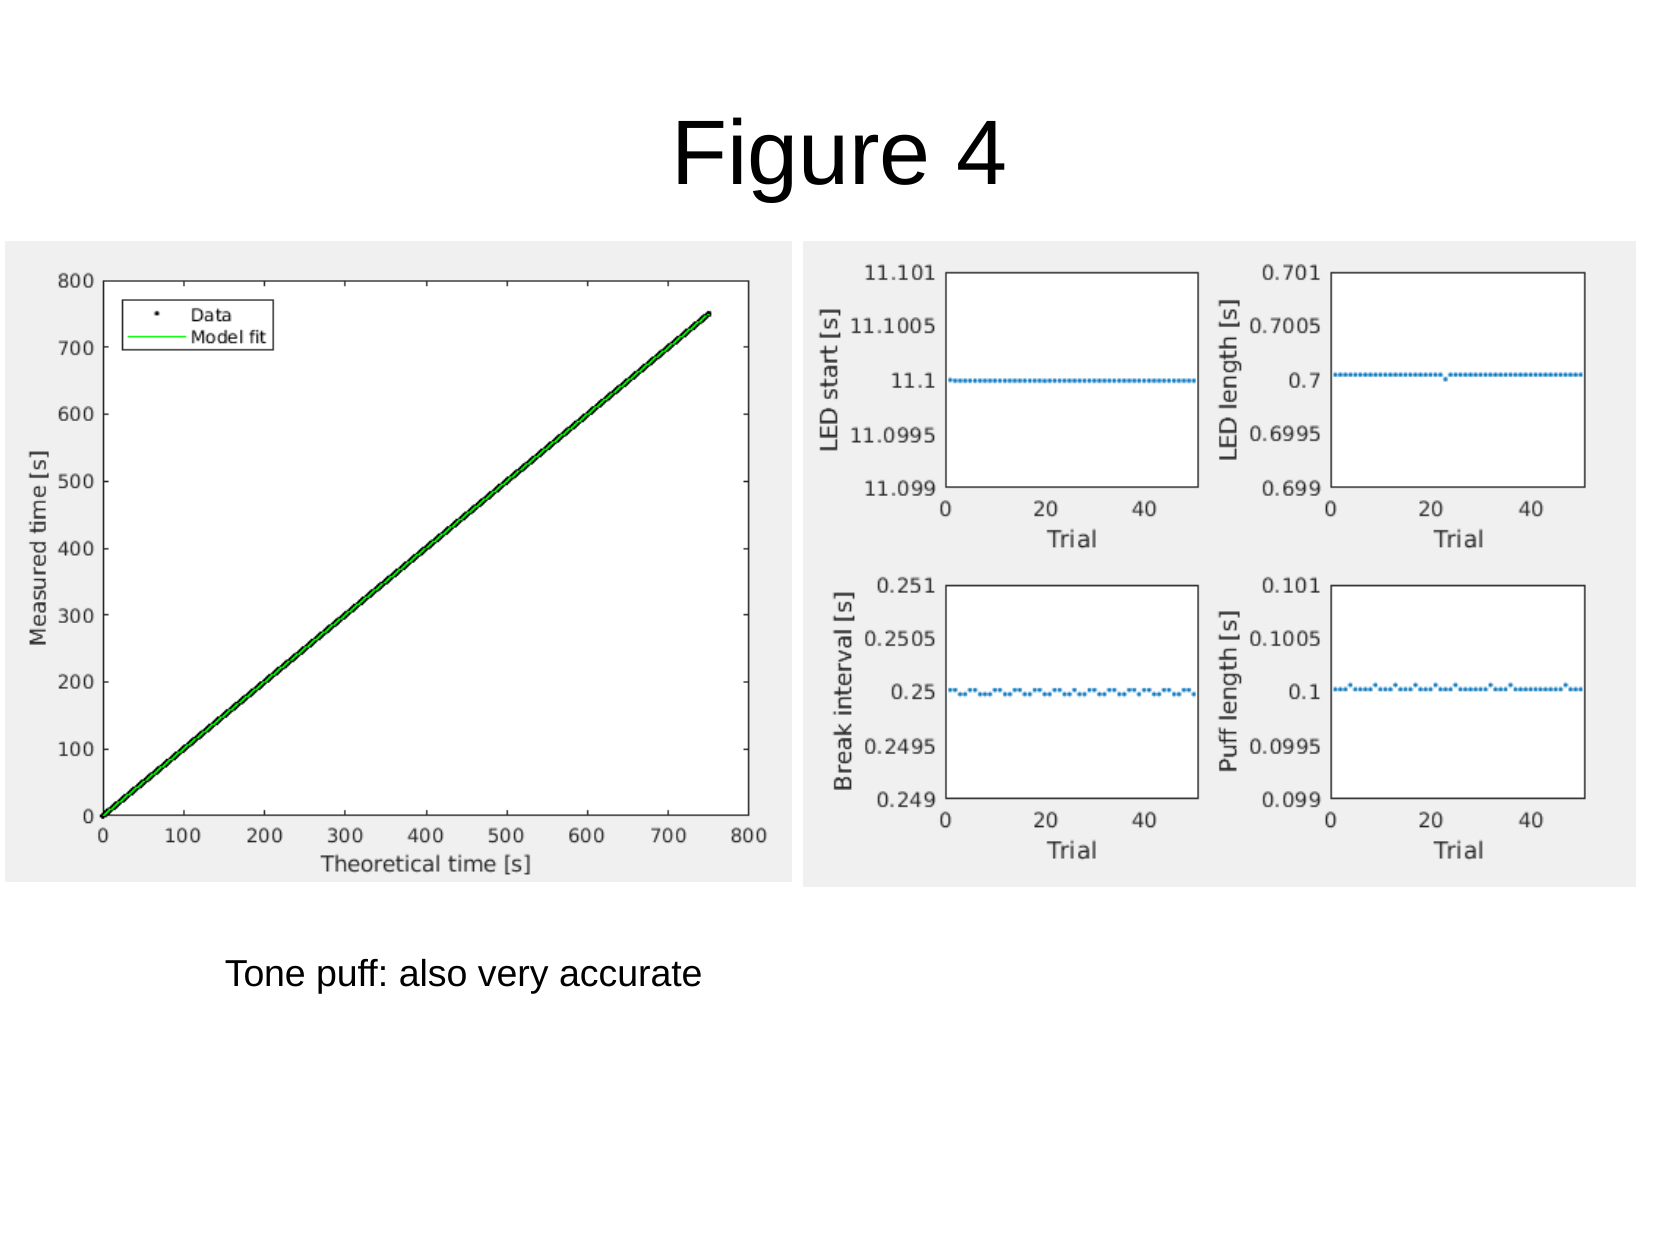

# Figure 4
Tone puff: also very accurate